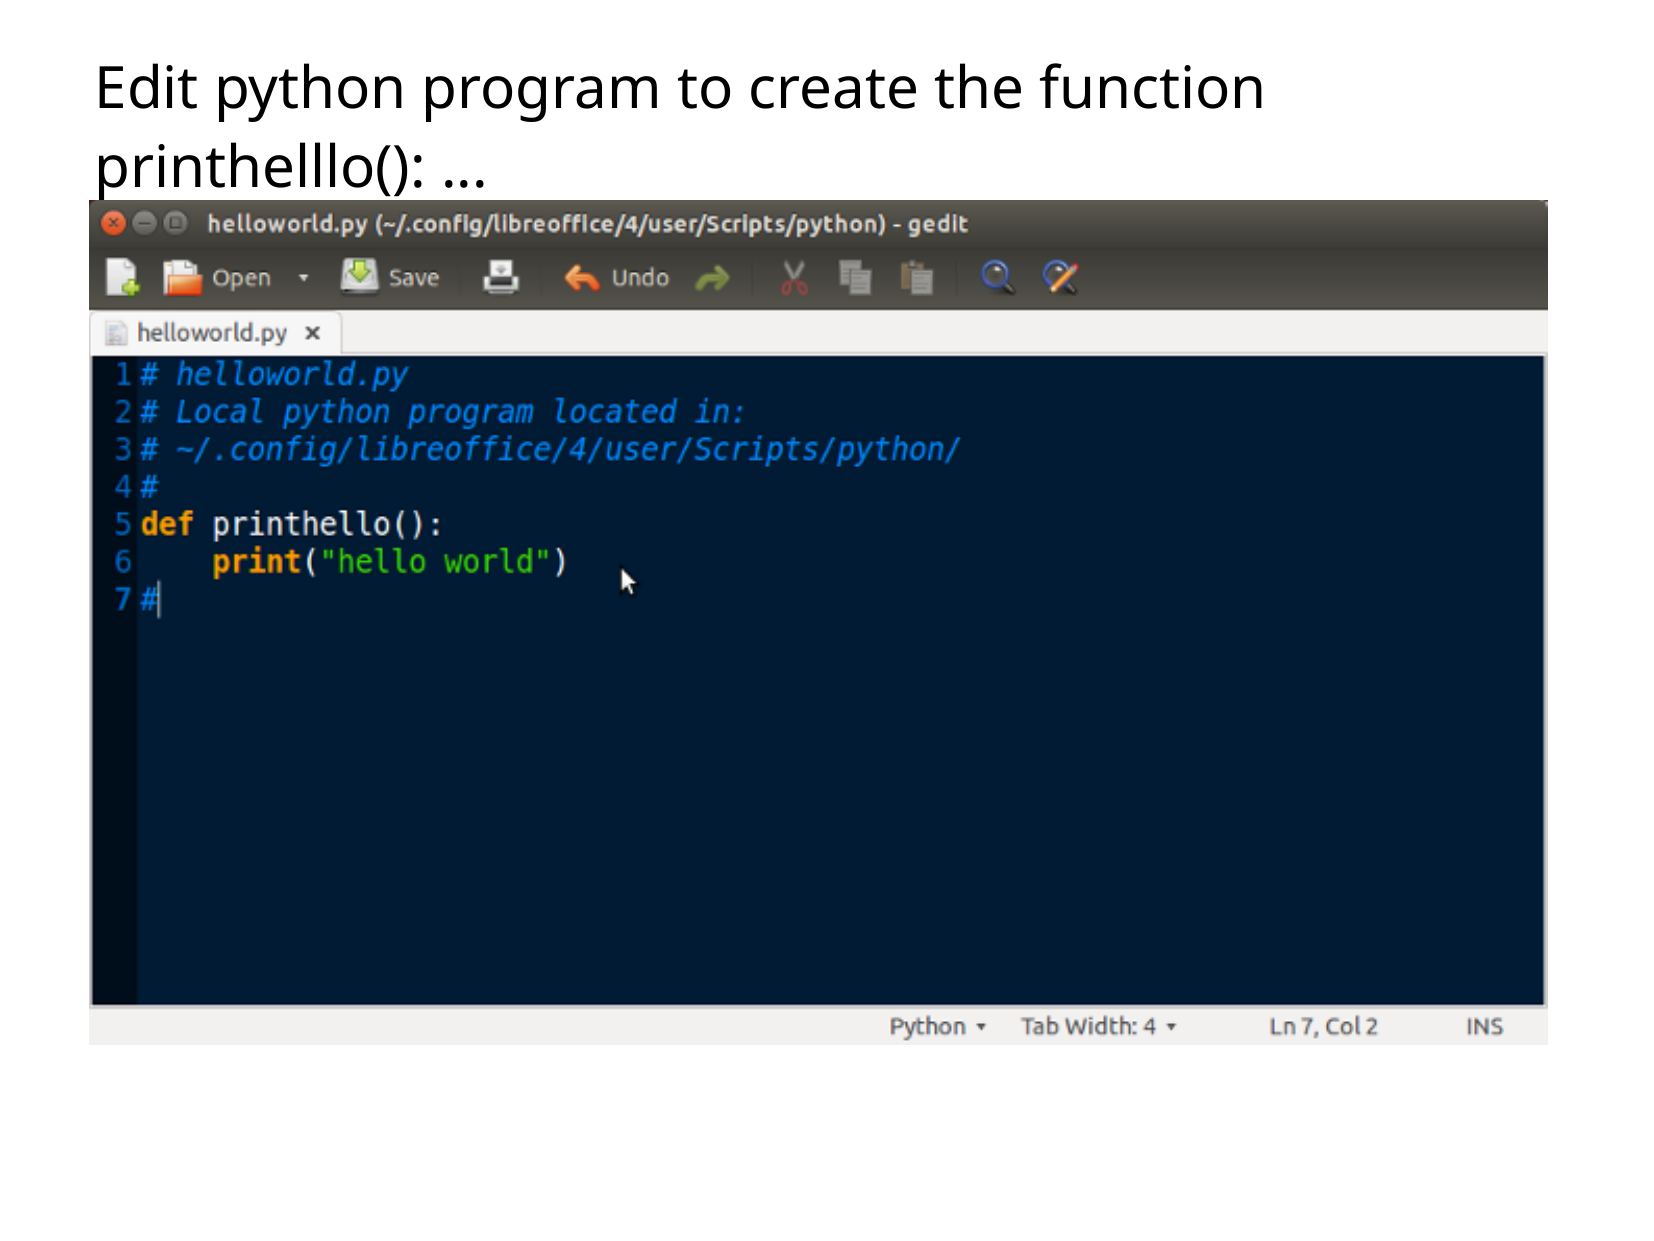

# Edit python program to create the function printhelllo(): ...